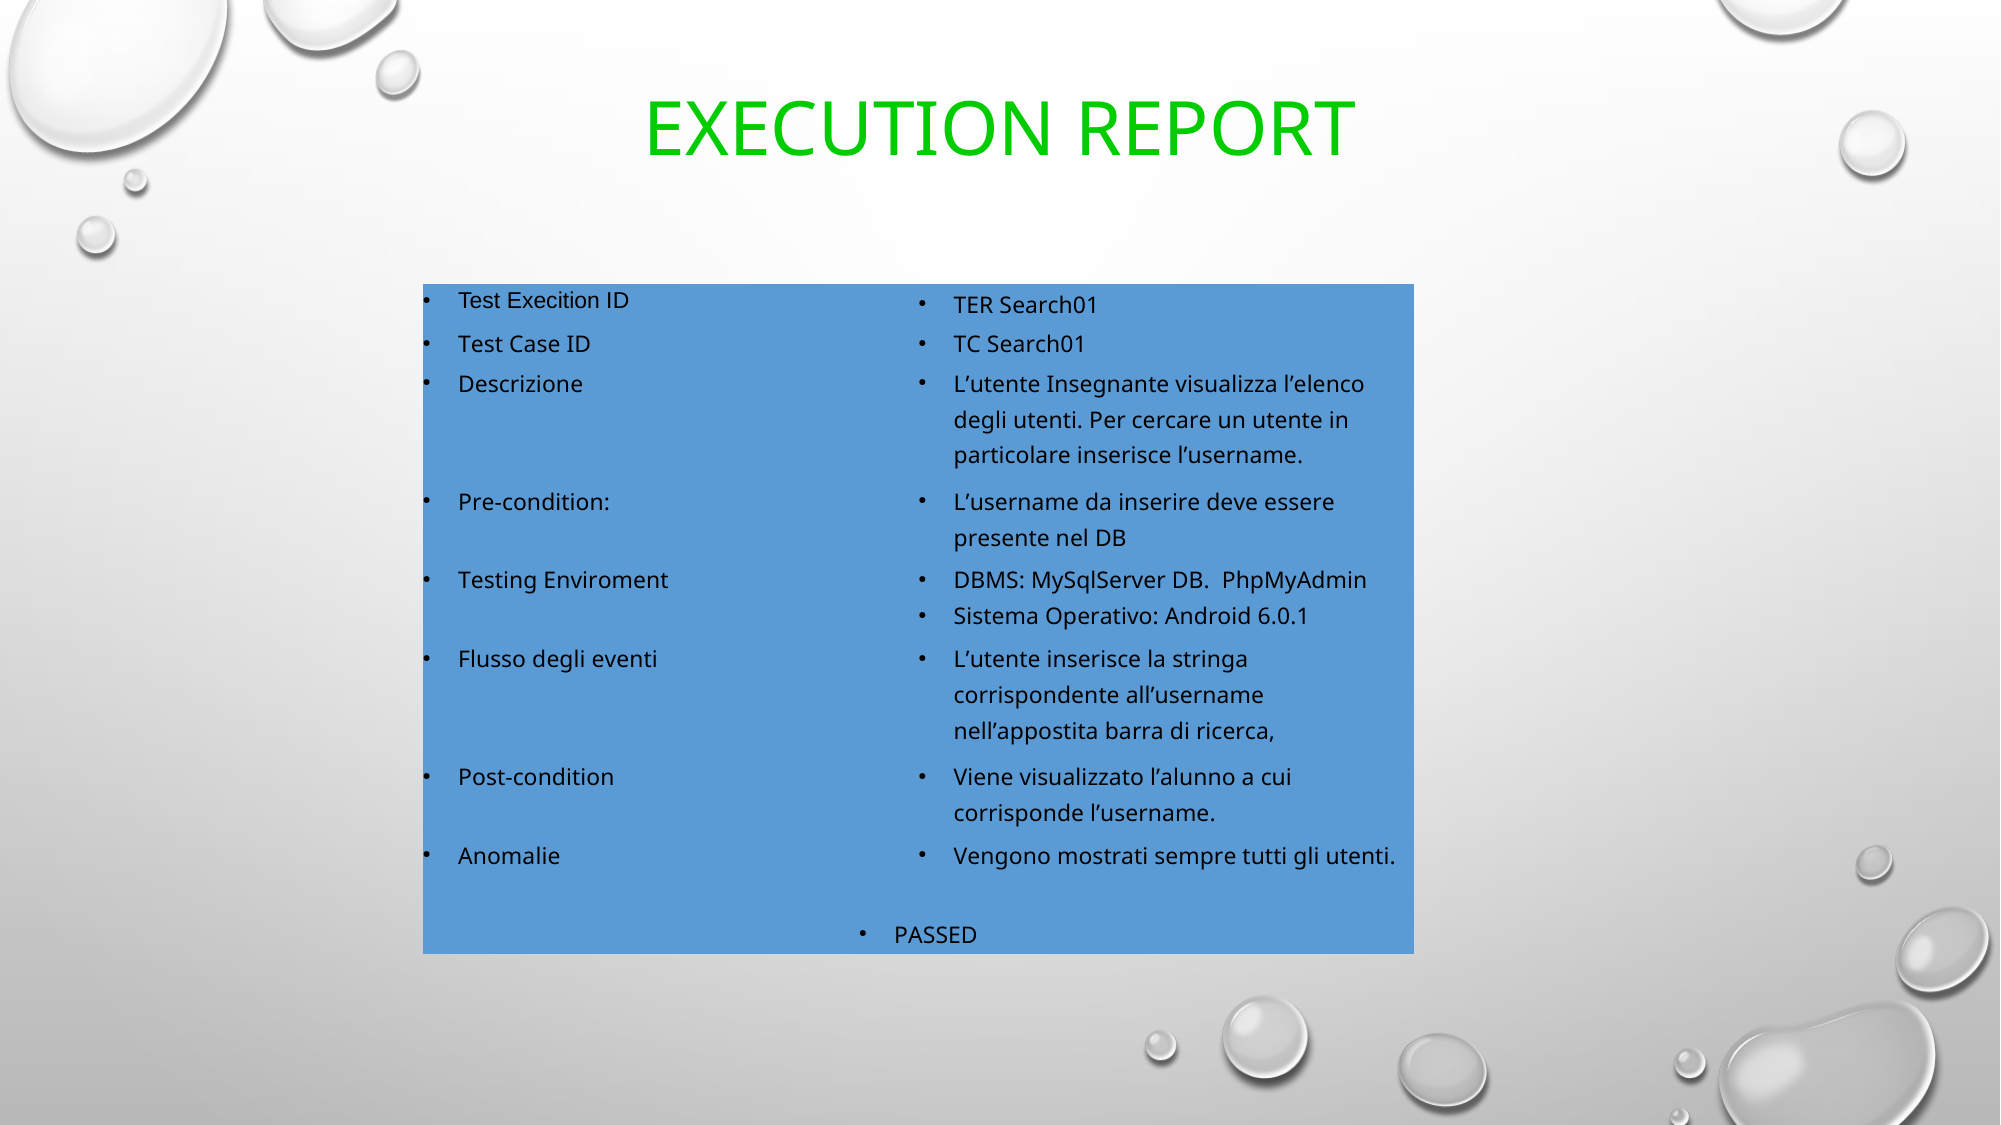

# EXEcution REport
| Test Execition ID | TER Search01 |
| --- | --- |
| Test Case ID | TC Search01 |
| Descrizione | L’utente Insegnante visualizza l’elenco degli utenti. Per cercare un utente in particolare inserisce l’username. |
| Pre-condition: | L’username da inserire deve essere presente nel DB |
| Testing Enviroment | DBMS: MySqlServer DB. PhpMyAdmin Sistema Operativo: Android 6.0.1 |
| Flusso degli eventi | L’utente inserisce la stringa corrispondente all’username nell’appostita barra di ricerca, |
| Post-condition | Viene visualizzato l’alunno a cui corrisponde l’username. |
| Anomalie | Vengono mostrati sempre tutti gli utenti. |
| PASSED | |